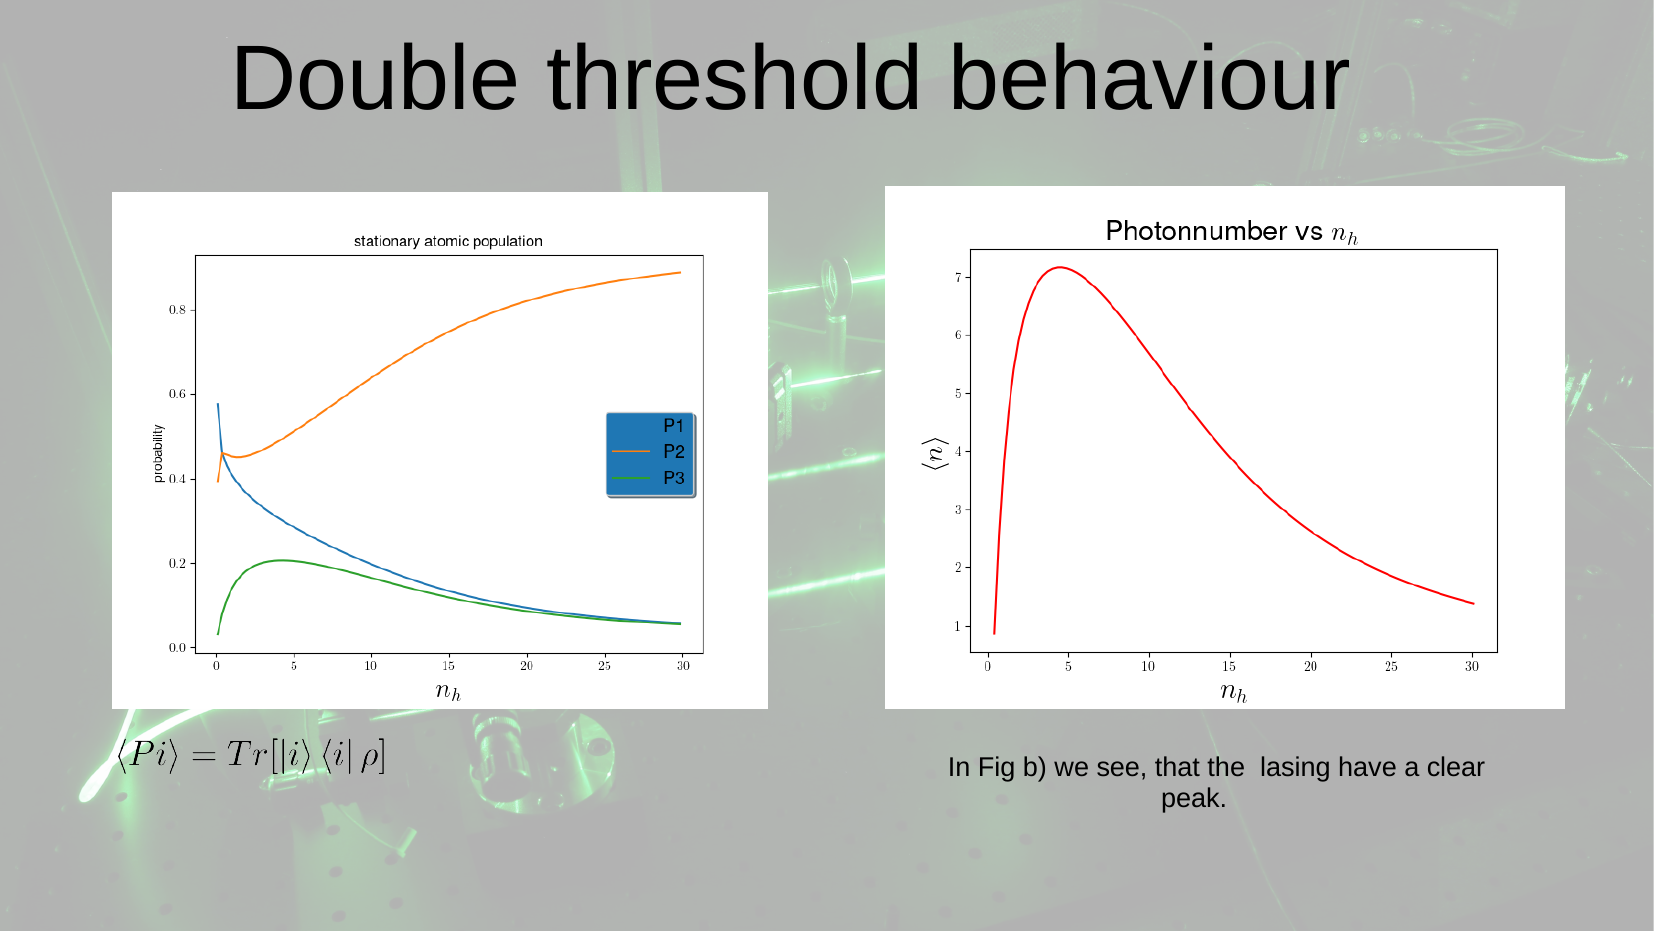

# Double threshold behaviour
In Fig b) we see, that the lasing have a clear peak.